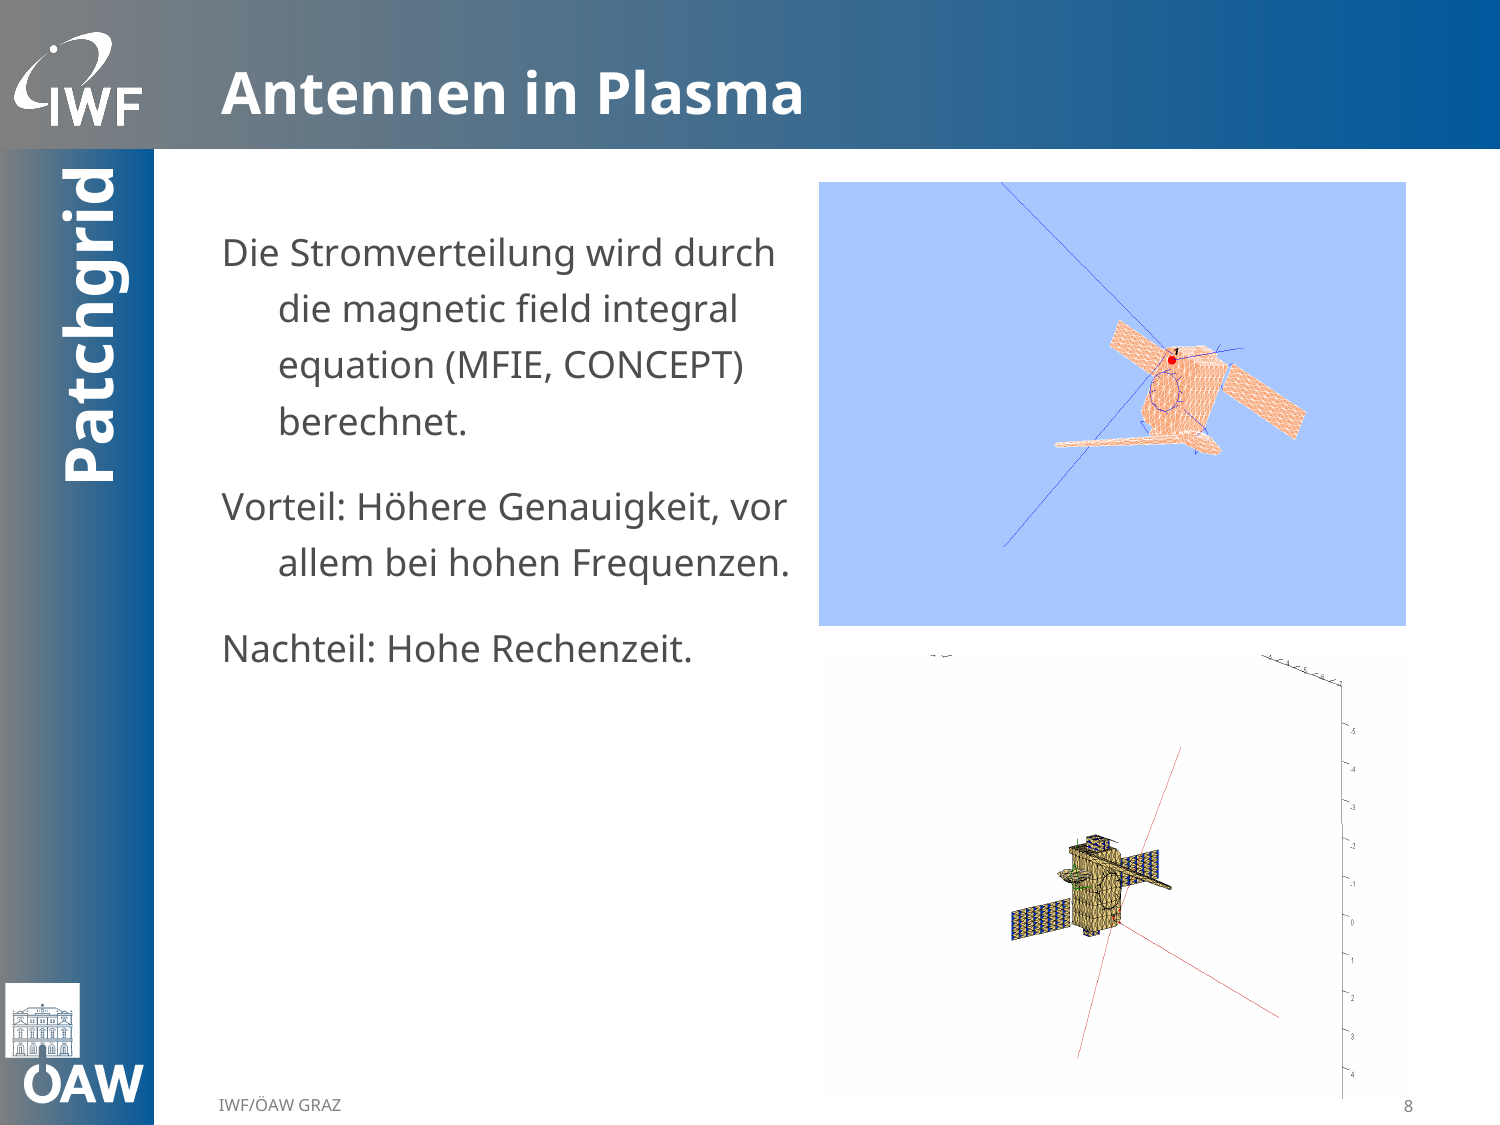

# Antennen in Plasma
Die Stromverteilung wird durch die magnetic field integral equation (MFIE, CONCEPT) berechnet.
Vorteil: Höhere Genauigkeit, vor allem bei hohen Frequenzen.
Nachteil: Hohe Rechenzeit.
Patchgrid
IWF/ÖAW GRAZ
8